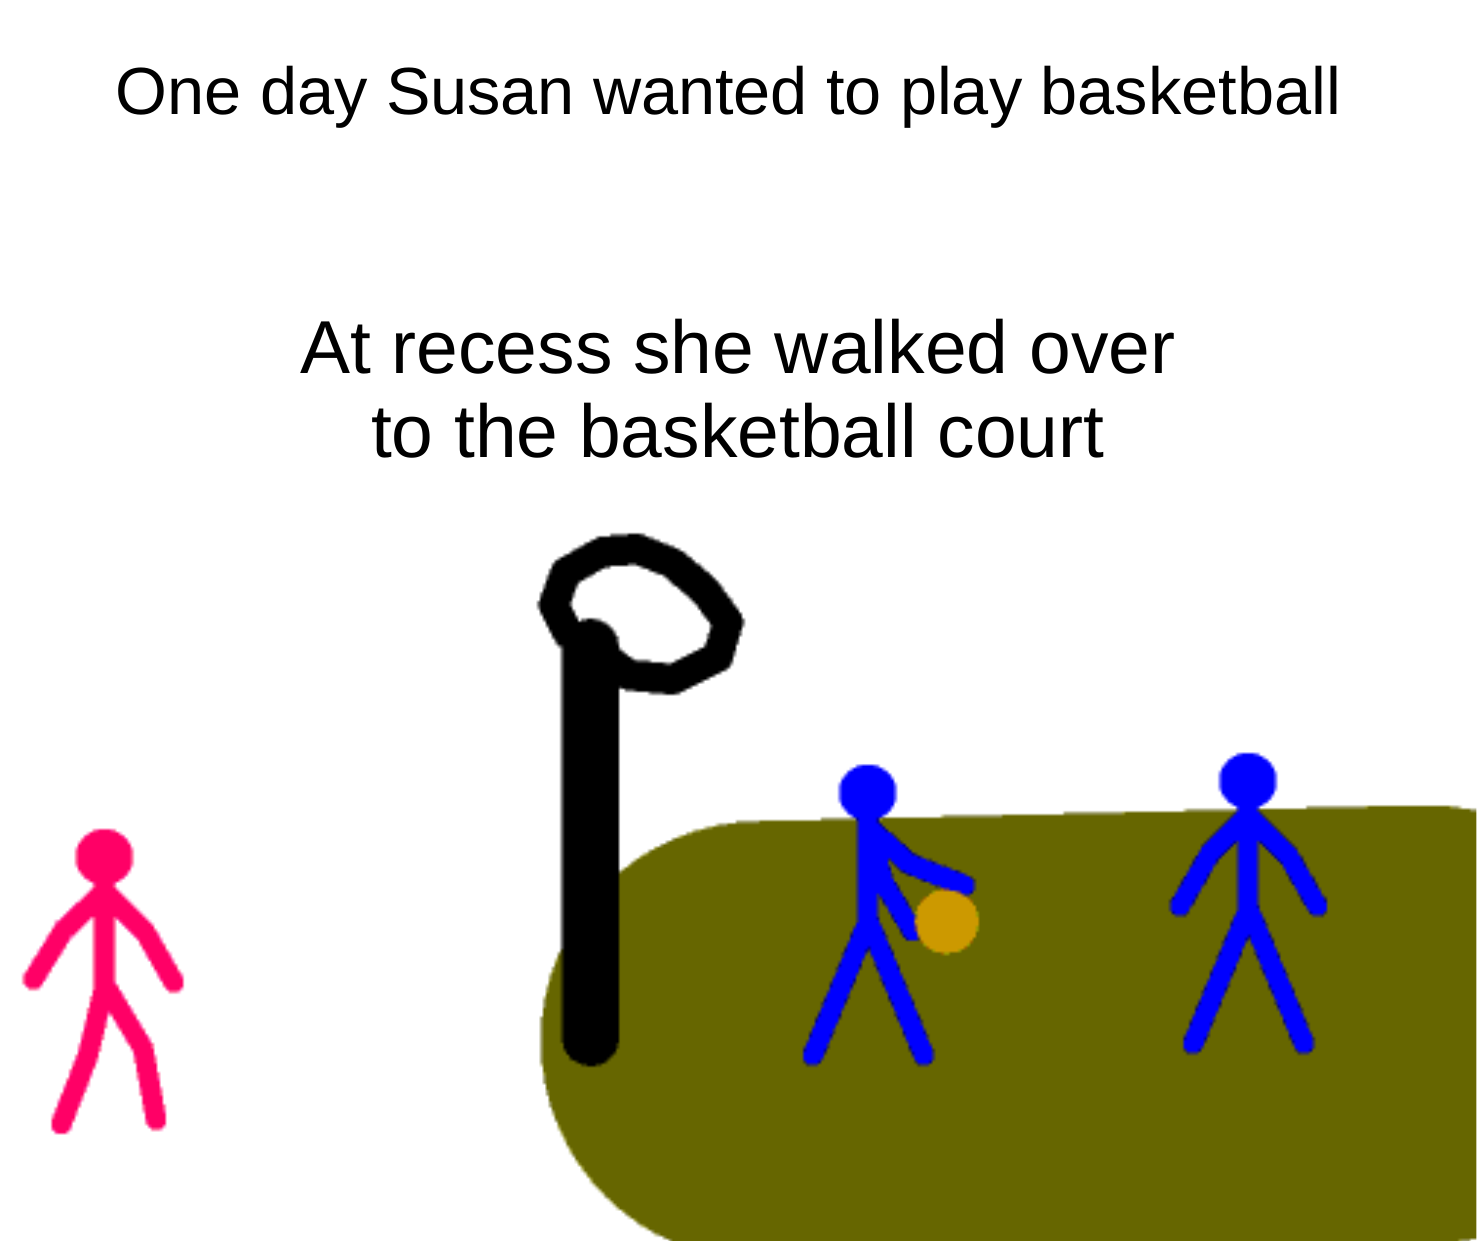

# One day Susan wanted to play basketball
At recess she walked over to the basketball court